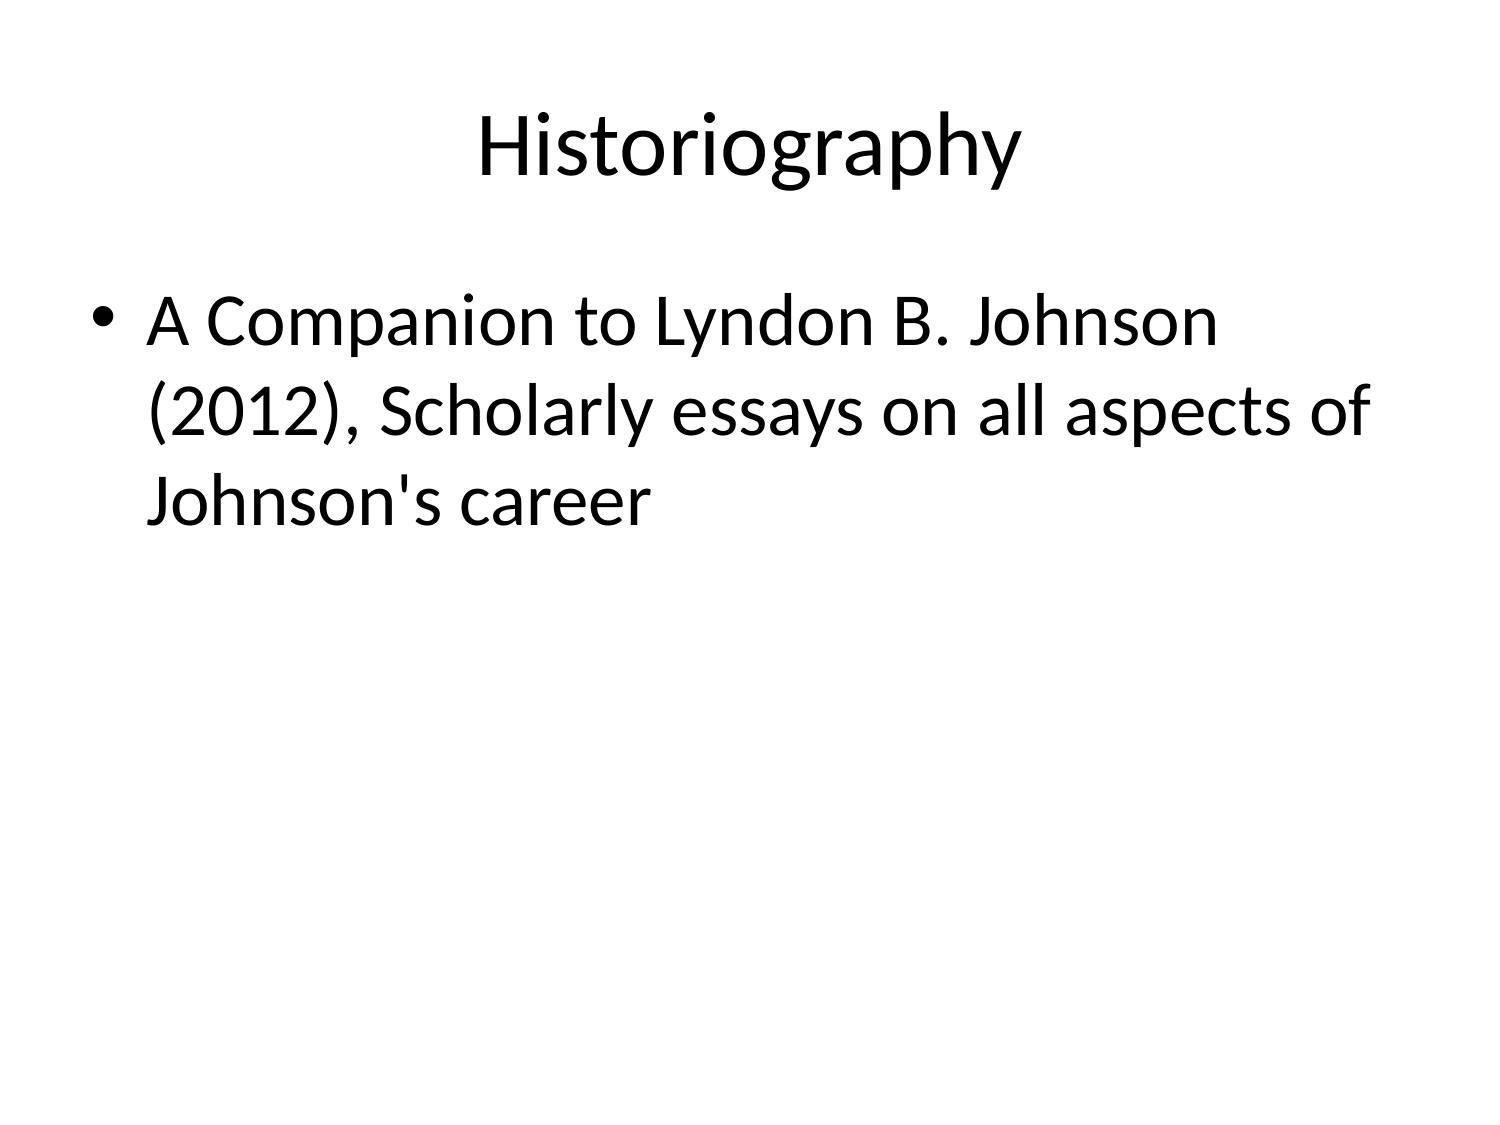

# Historiography
A Companion to Lyndon B. Johnson (2012), Scholarly essays on all aspects of Johnson's career